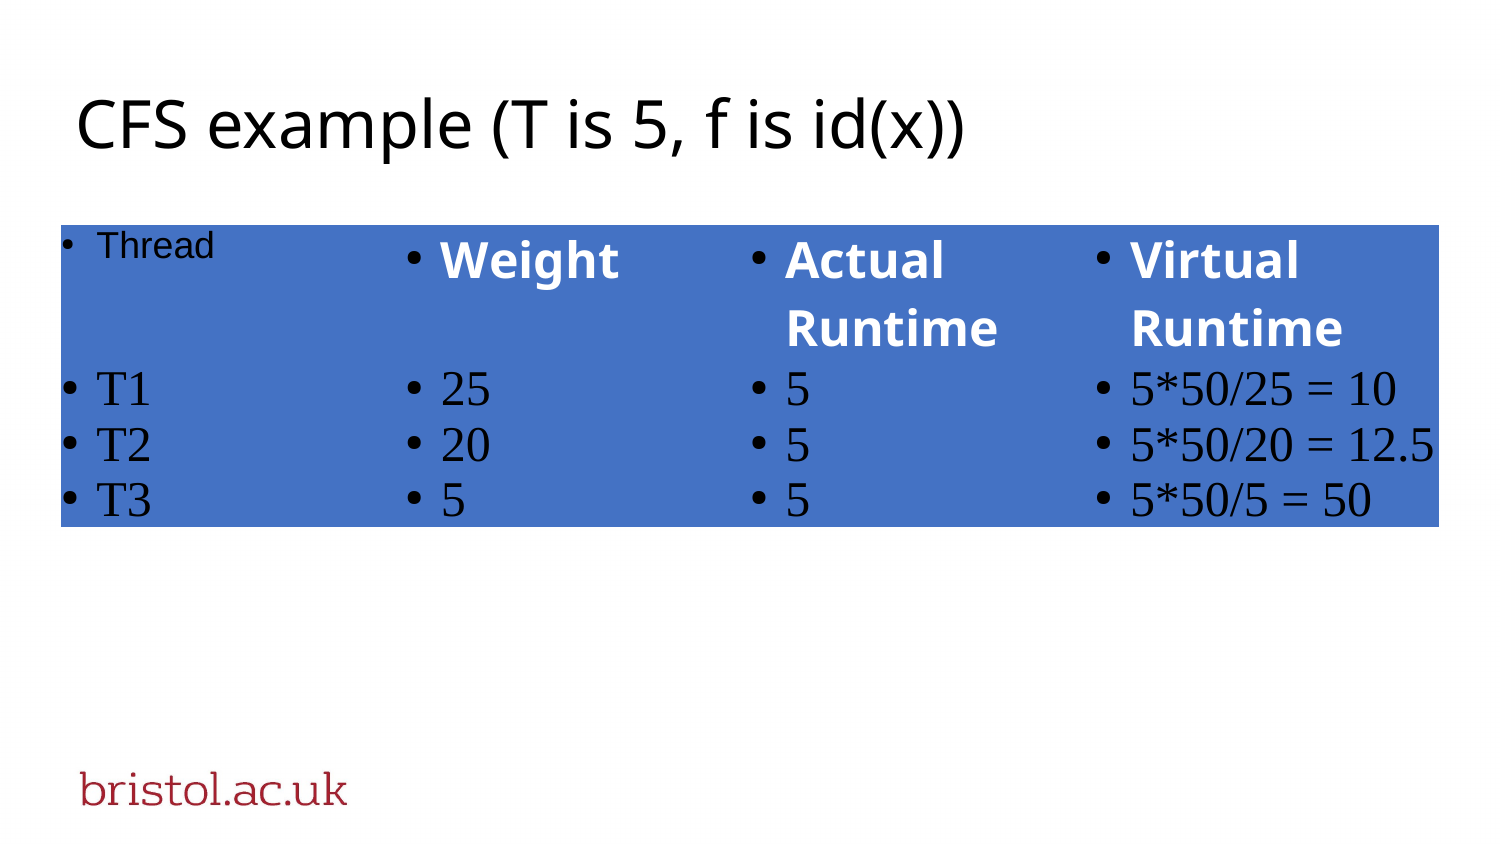

# CFS example (T is 5, f is id(x))
| Thread | Weight | Actual Runtime | Virtual Runtime |
| --- | --- | --- | --- |
| T1 | 25 | 5 | 5\*50/25 = 10 |
| T2 | 20 | 5 | 5\*50/20 = 12.5 |
| T3 | 5 | 5 | 5\*50/5 = 50 |